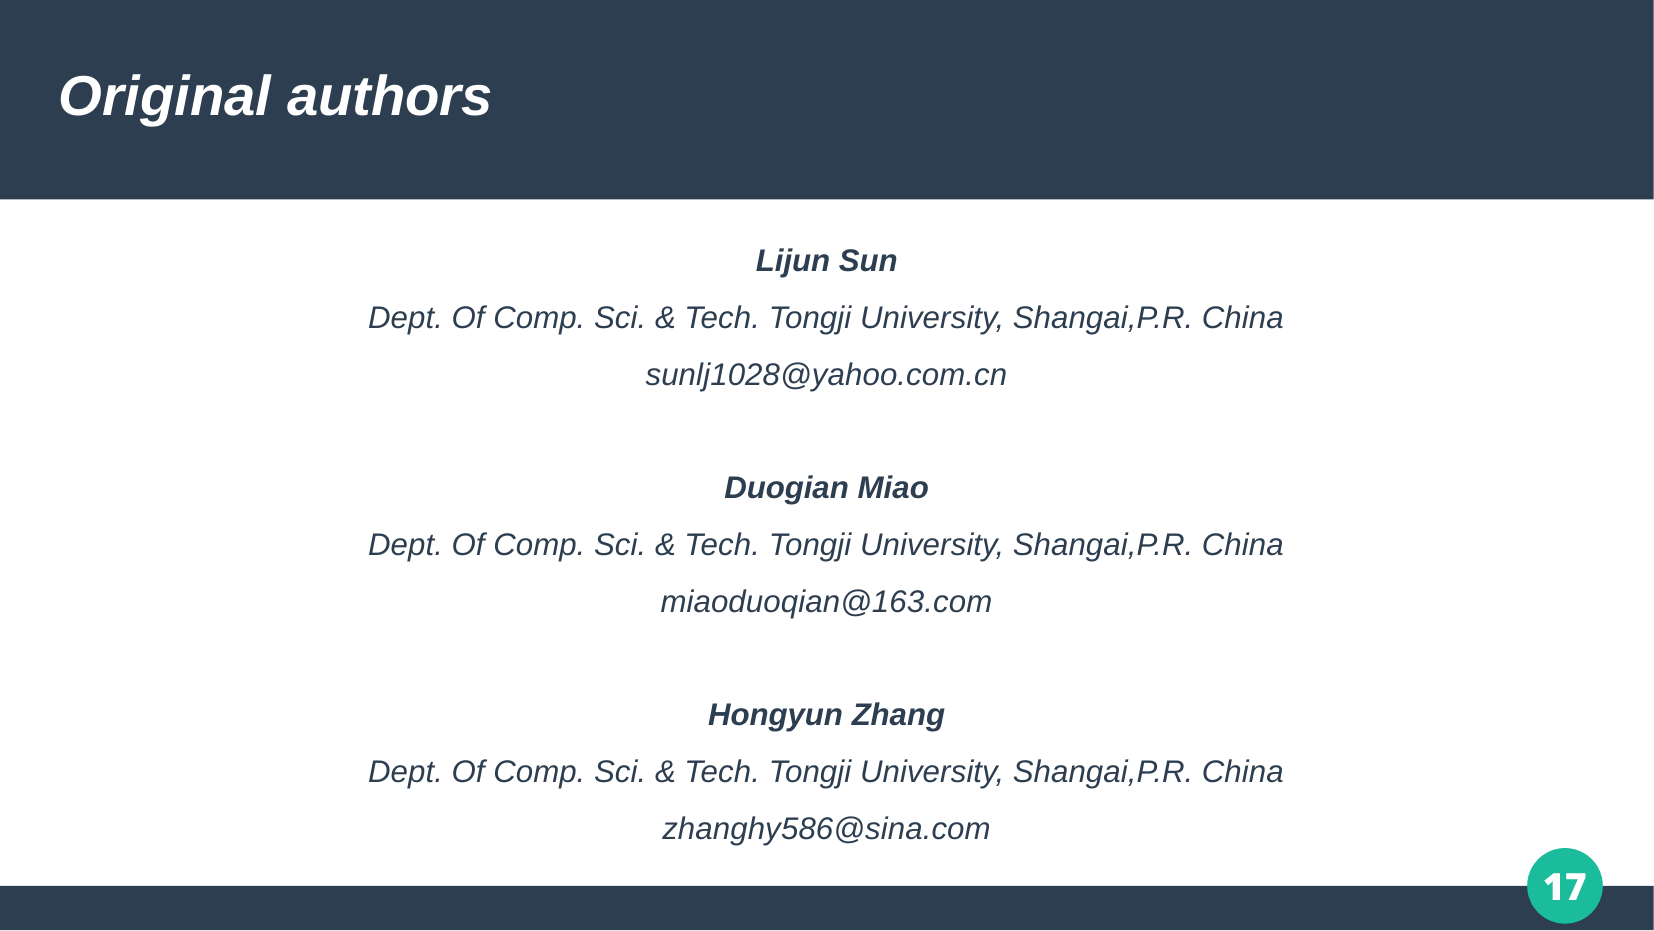

# Original authors
Lijun Sun
Dept. Of Comp. Sci. & Tech. Tongji University, Shangai,P.R. China
sunlj1028@yahoo.com.cn
Duogian Miao
Dept. Of Comp. Sci. & Tech. Tongji University, Shangai,P.R. China
miaoduoqian@163.com
Hongyun Zhang
Dept. Of Comp. Sci. & Tech. Tongji University, Shangai,P.R. China
zhanghy586@sina.com